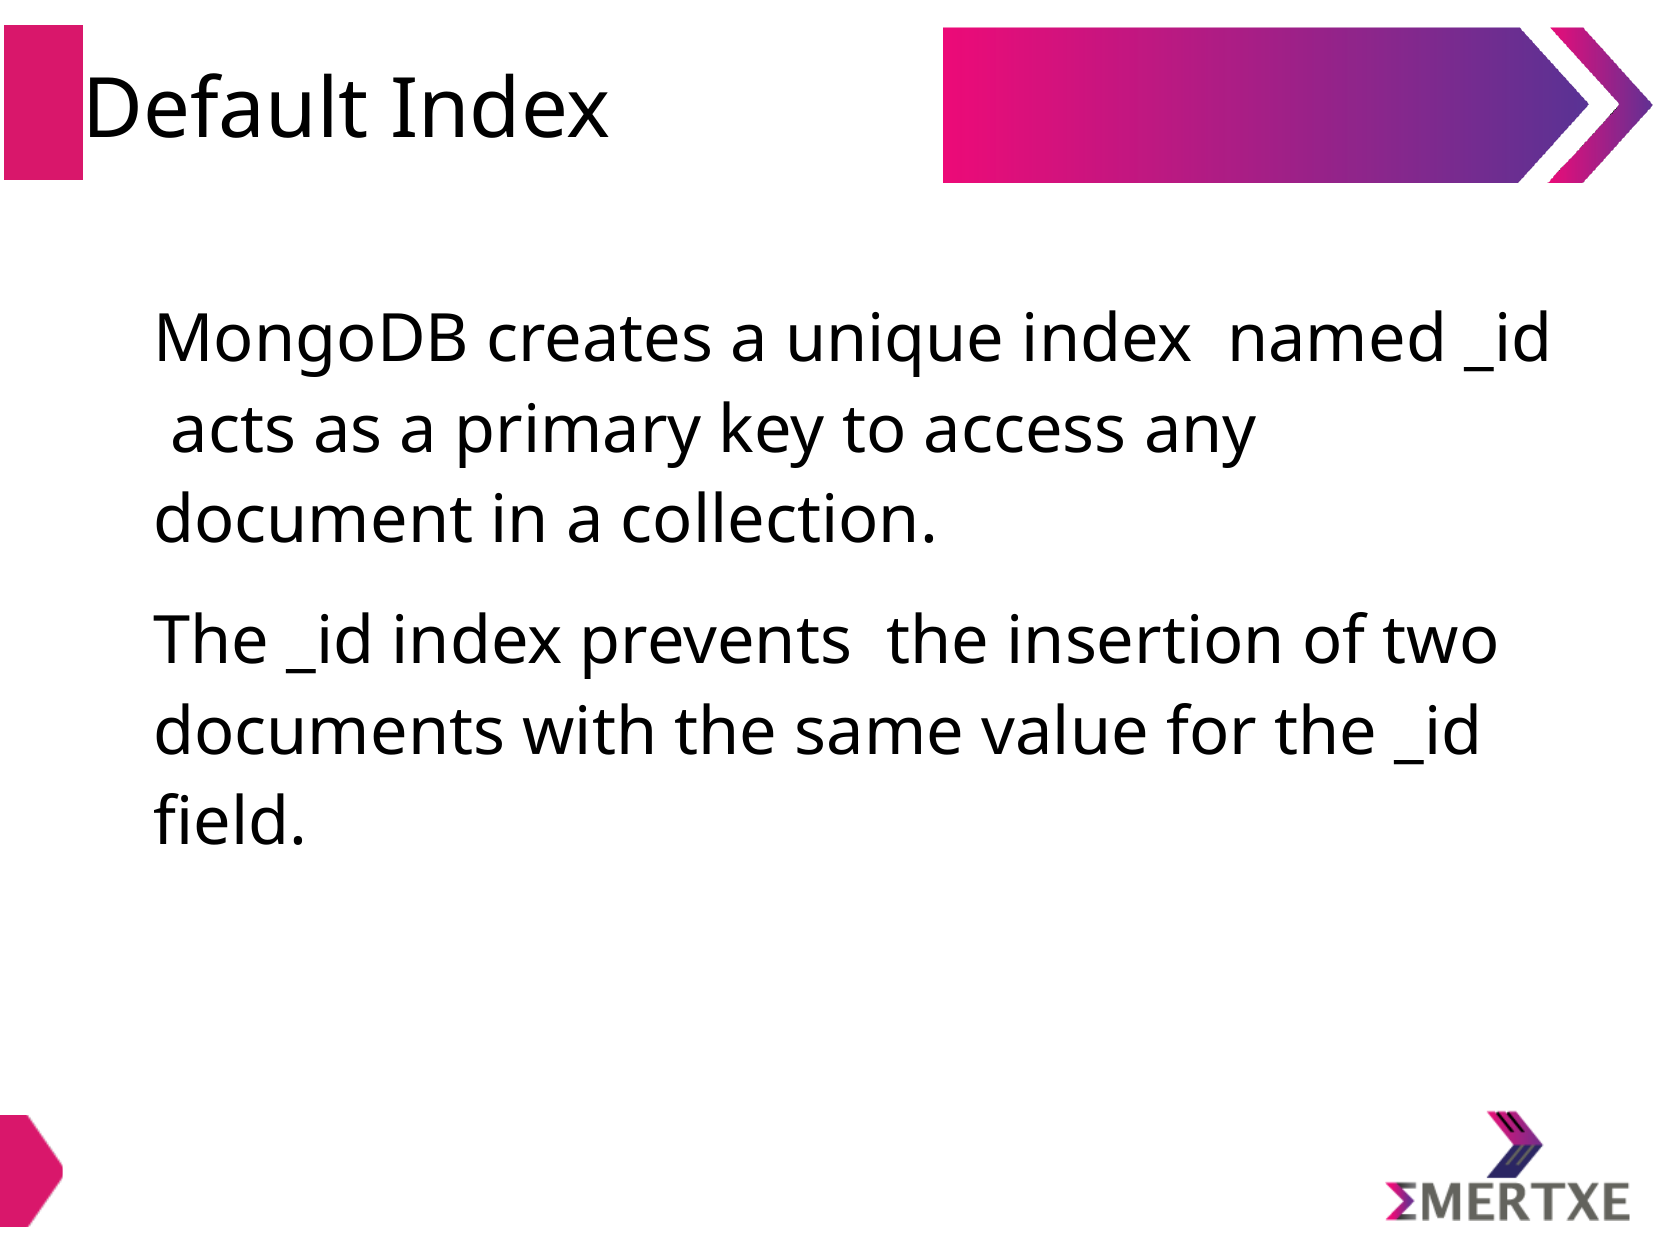

# Default Index
MongoDB creates a unique index named _id acts as a primary key to access any document in a collection.
The _id index prevents the insertion of two documents with the same value for the _id field.